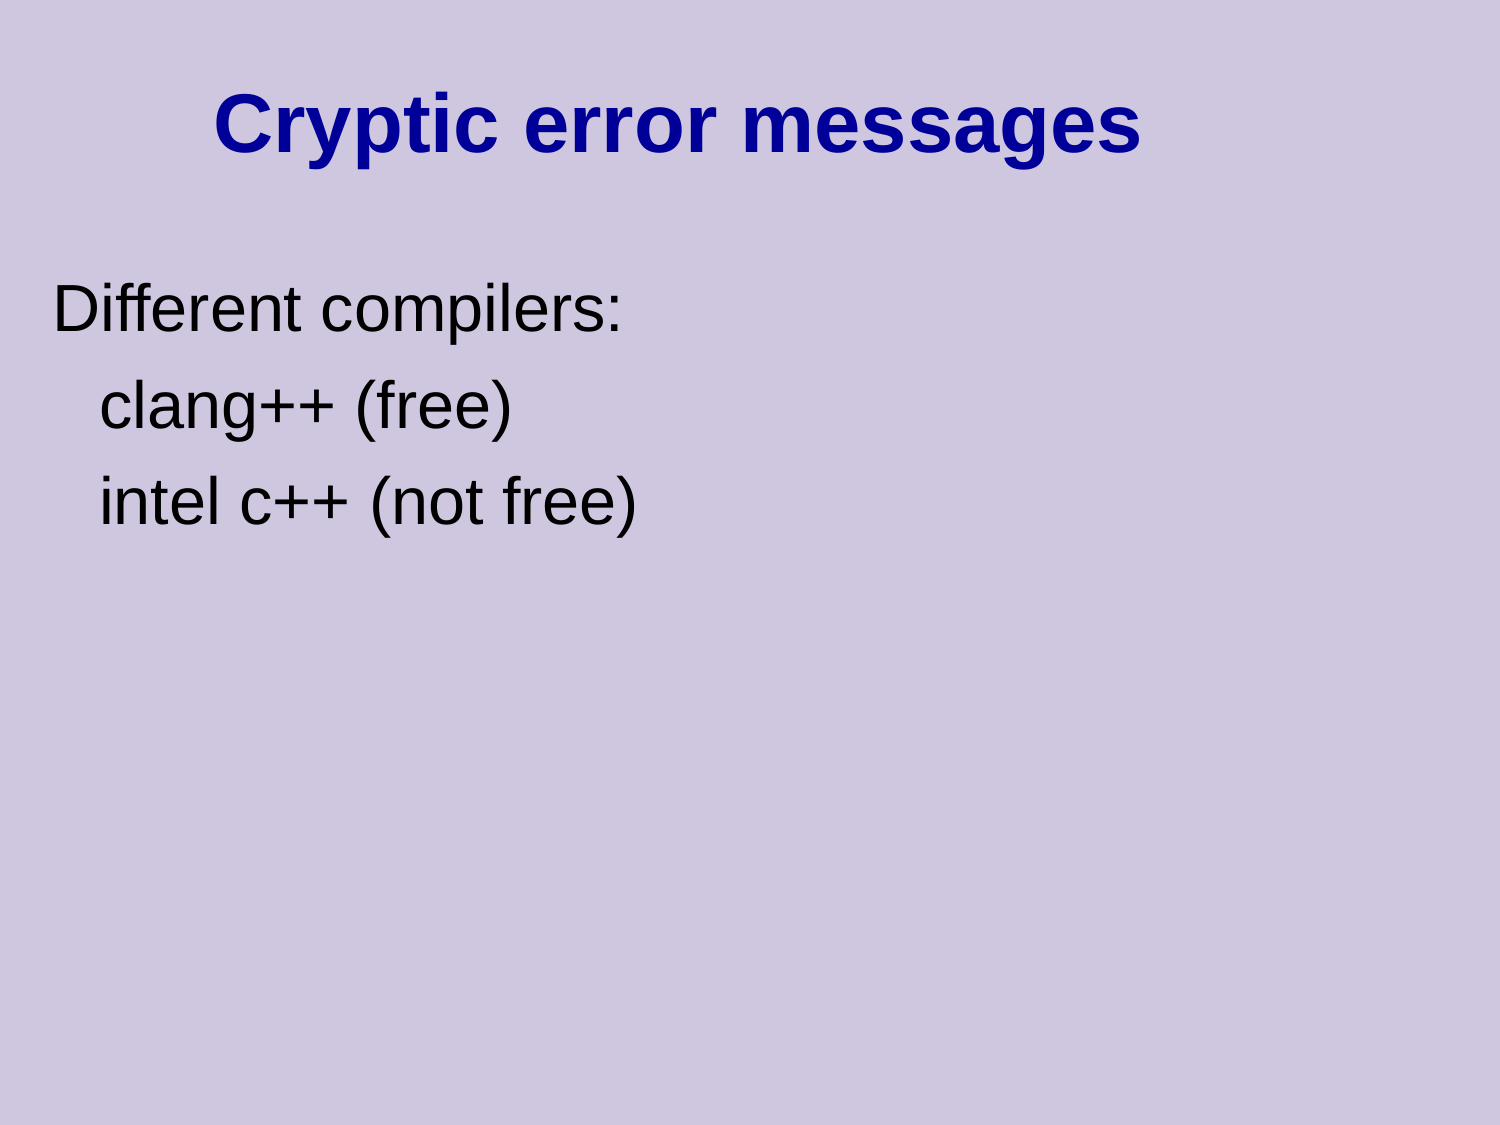

# Cryptic error messages
Different compilers:
	clang++ (free)
	intel c++ (not free)